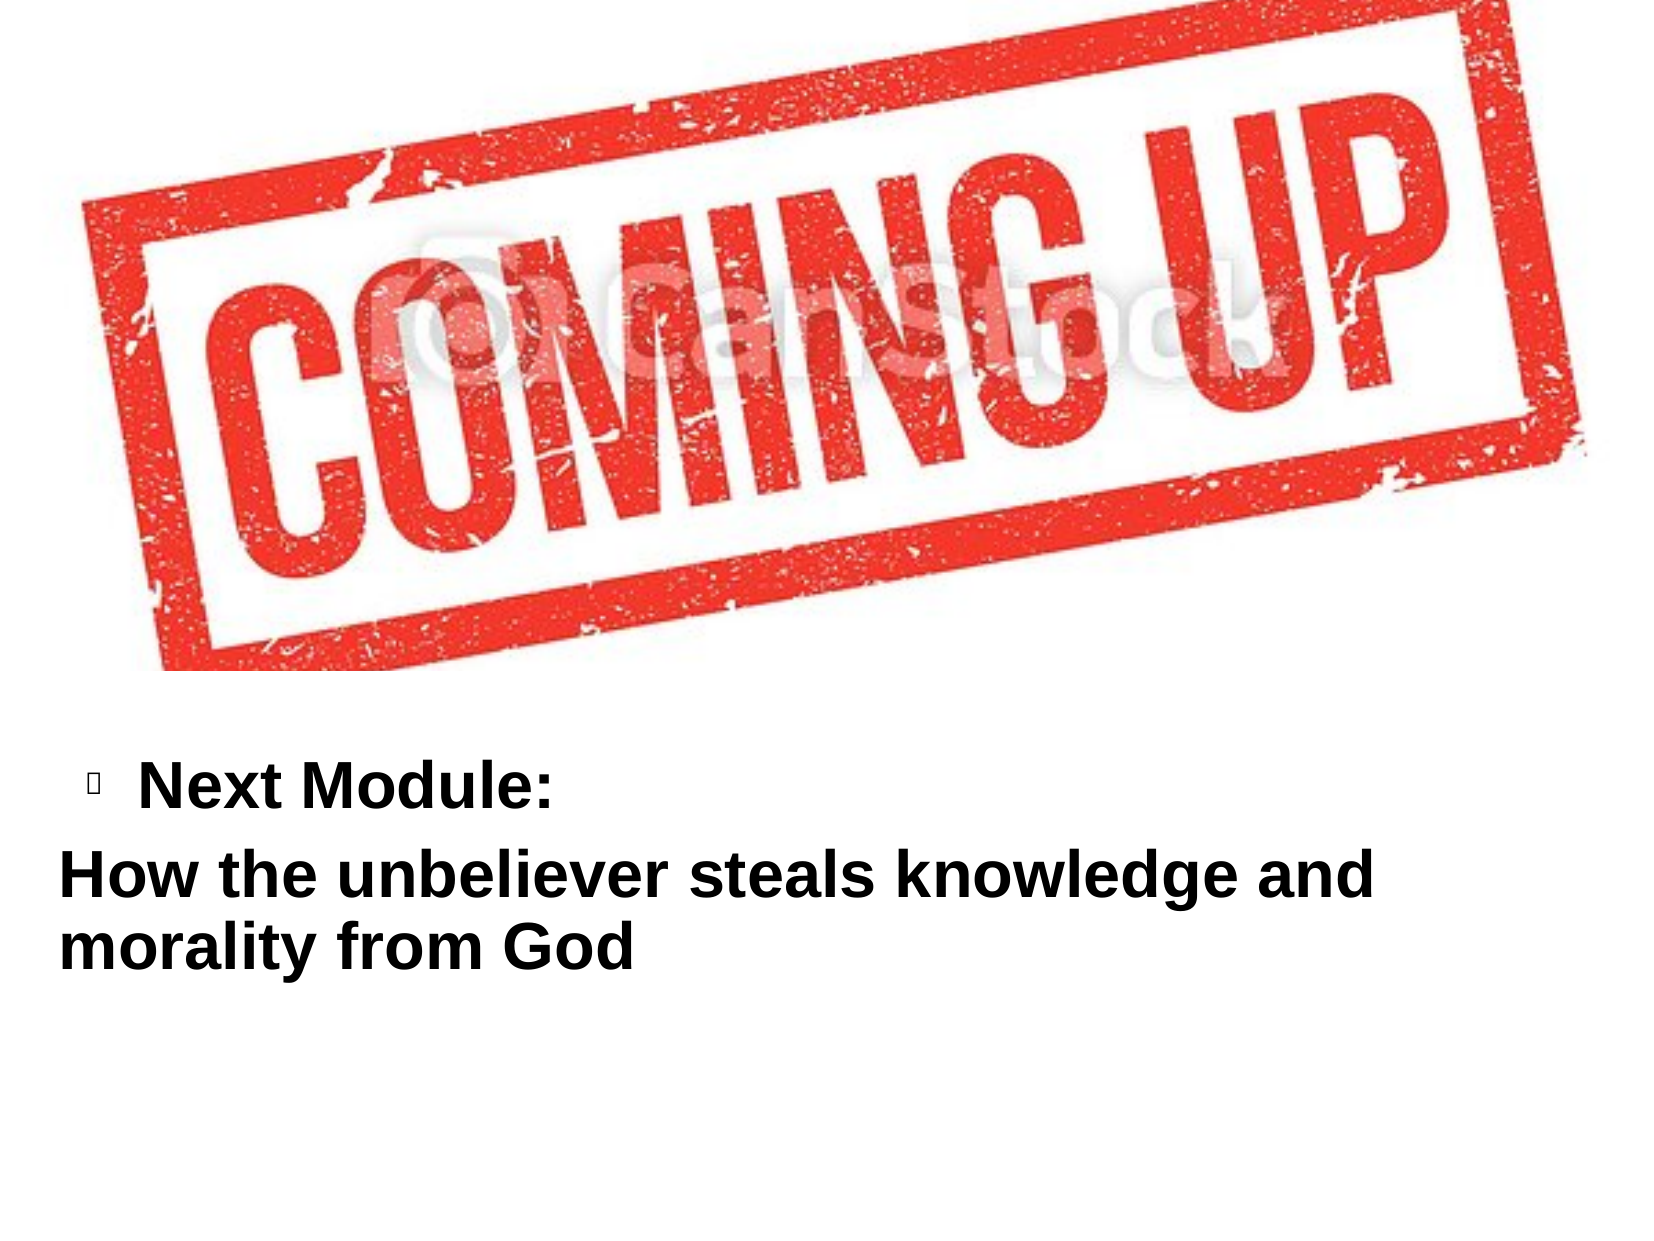

# Next Module:
How the unbeliever steals knowledge and
morality from God